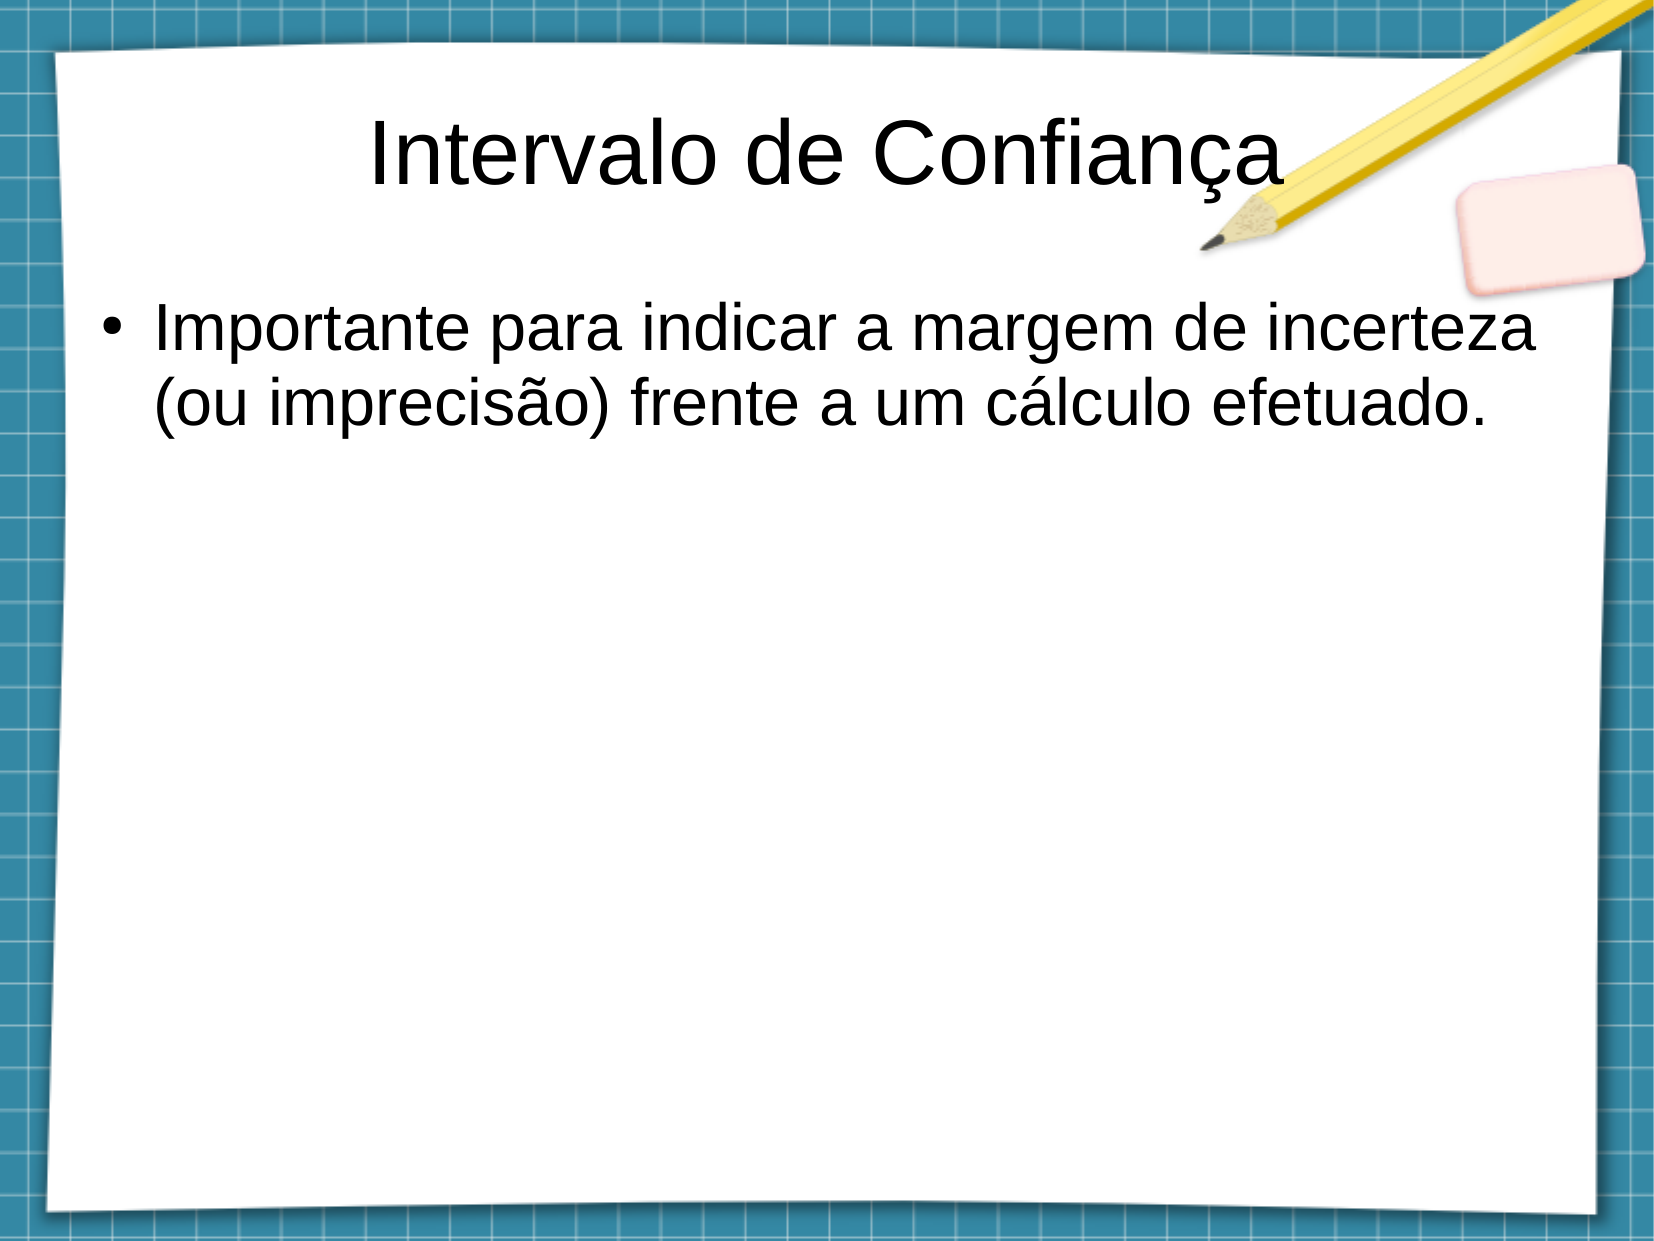

# Intervalo de Confiança
Importante para indicar a margem de incerteza (ou imprecisão) frente a um cálculo efetuado.